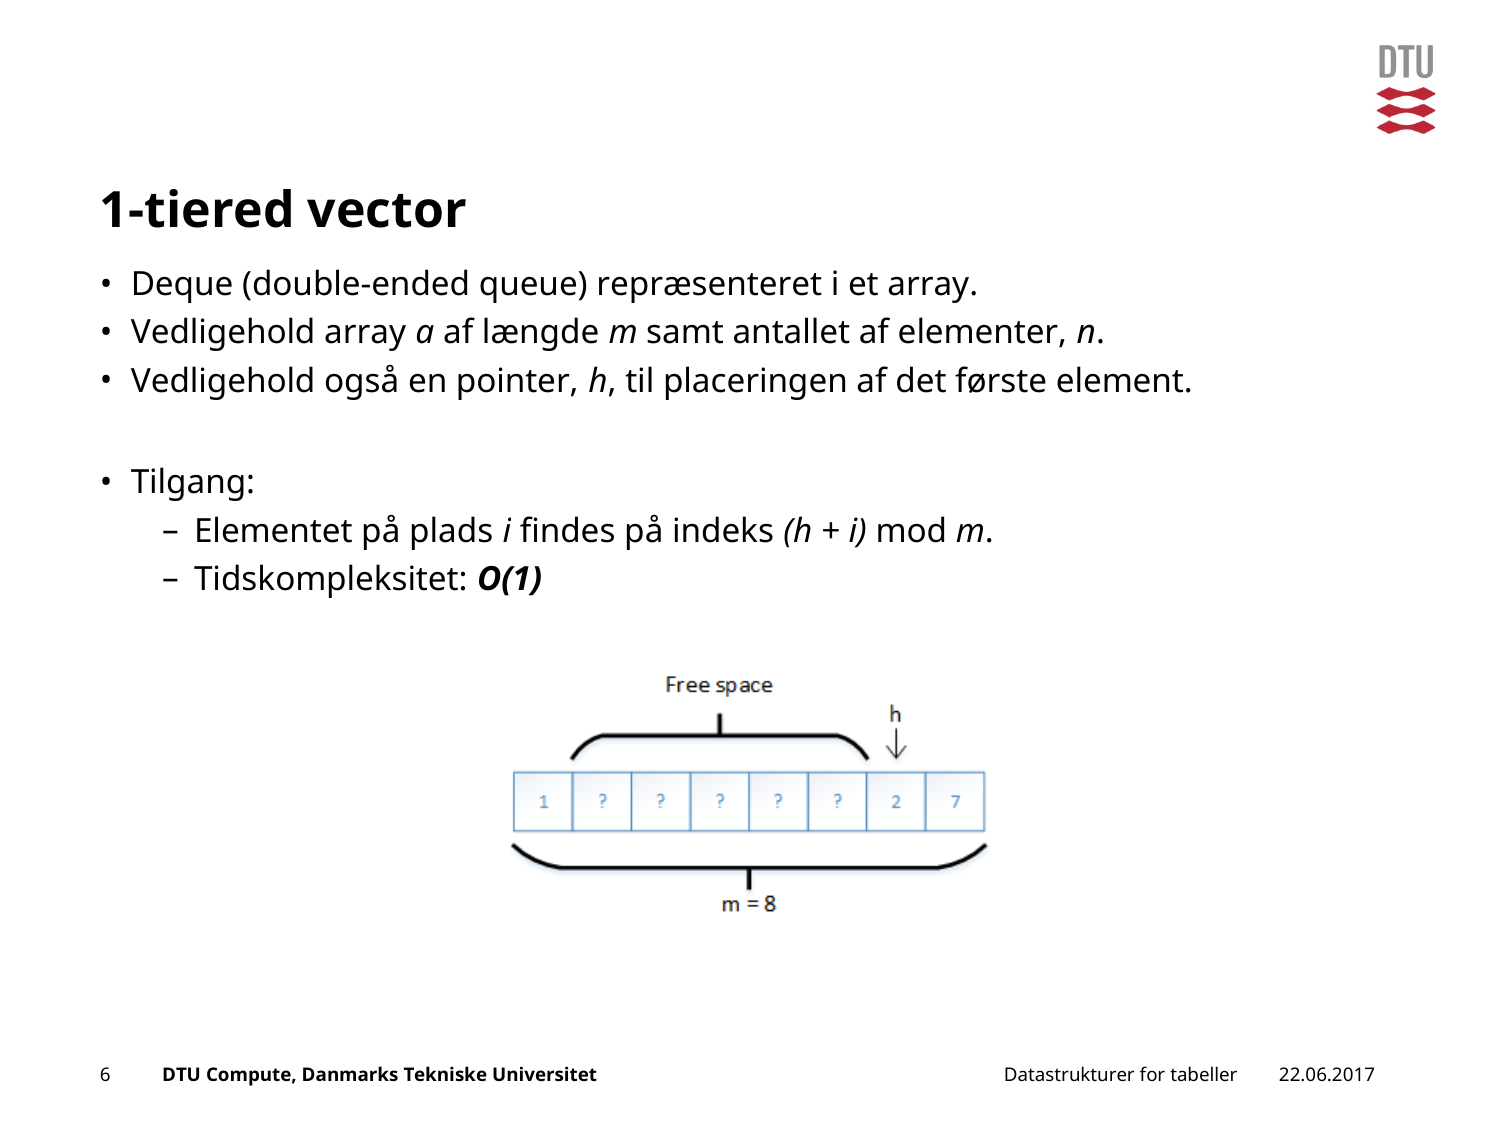

# 1-tiered vector
Deque (double-ended queue) repræsenteret i et array.
Vedligehold array a af længde m samt antallet af elementer, n.
Vedligehold også en pointer, h, til placeringen af det første element.
Tilgang:
Elementet på plads i findes på indeks (h + i) mod m.
Tidskompleksitet: O(1)